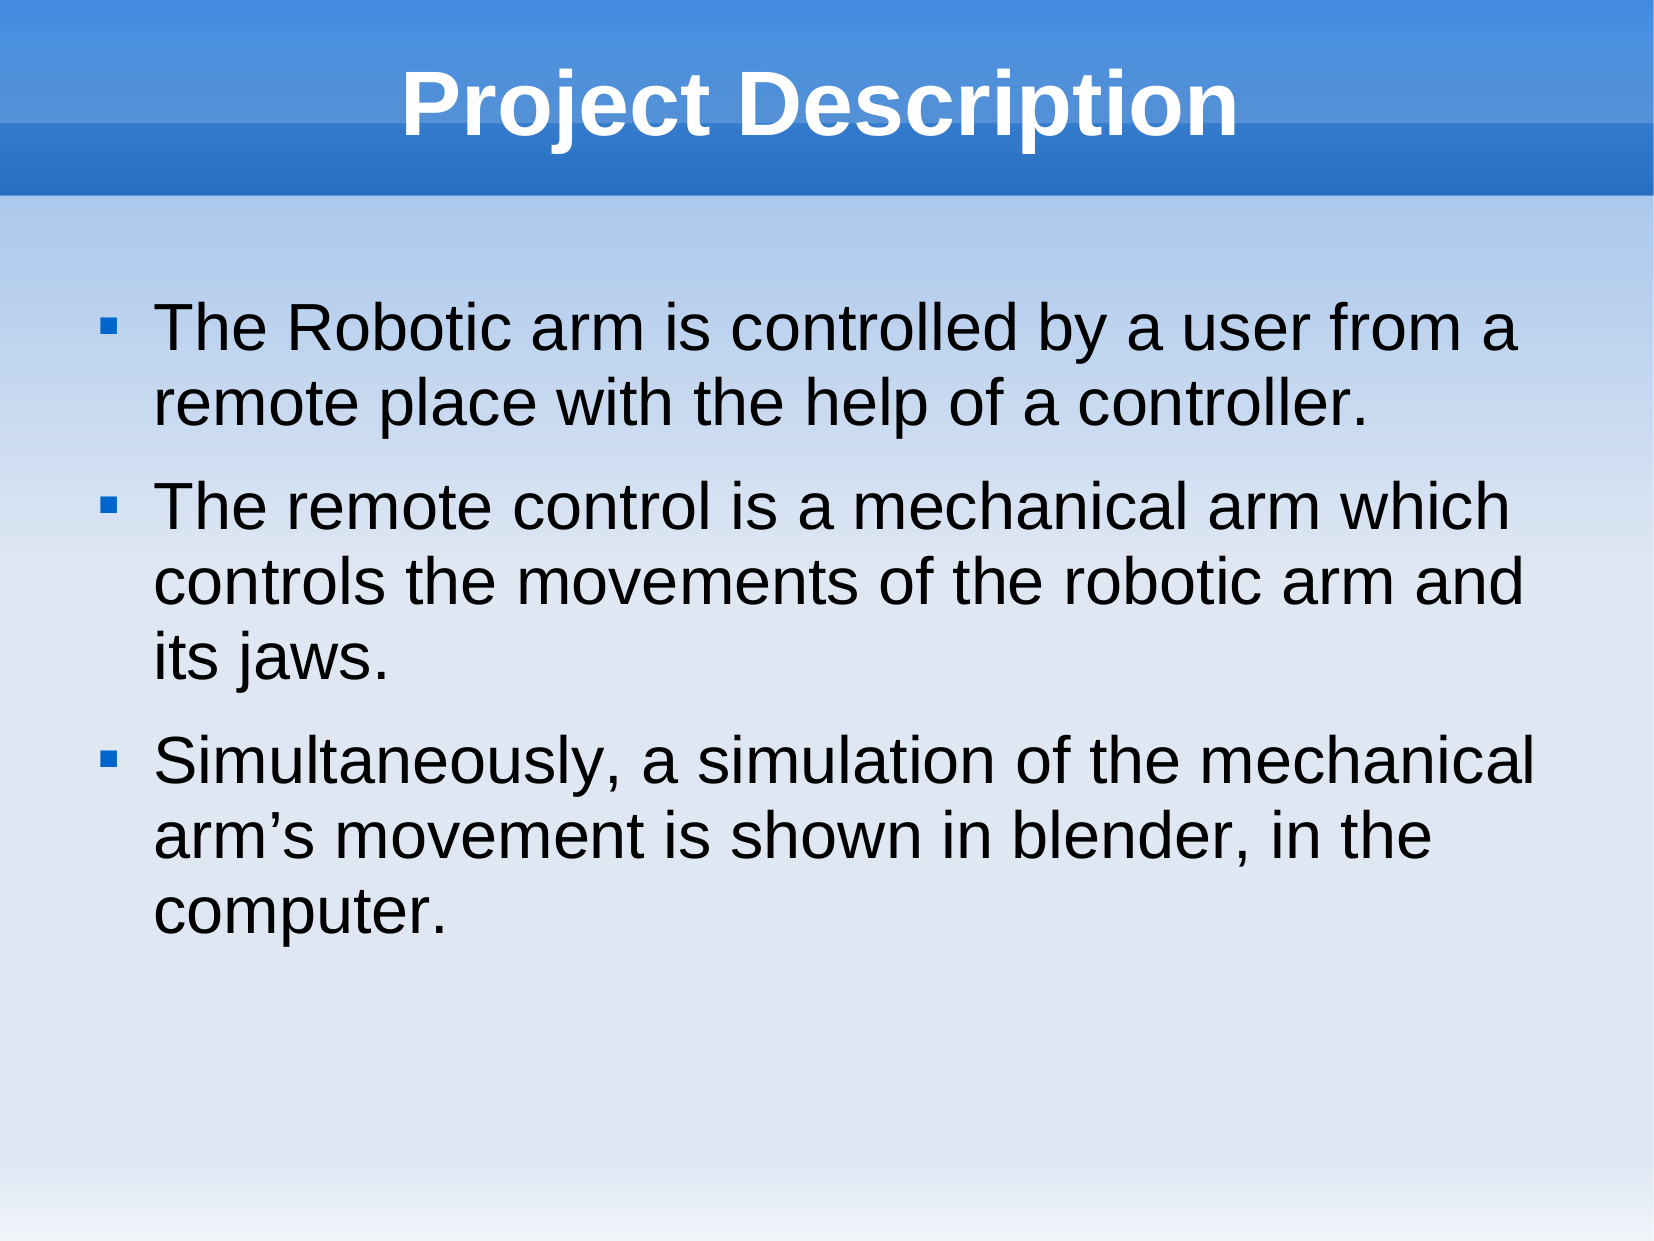

# Project Description
The Robotic arm is controlled by a user from a remote place with the help of a controller.
The remote control is a mechanical arm which controls the movements of the robotic arm and its jaws.
Simultaneously, a simulation of the mechanical arm’s movement is shown in blender, in the computer.